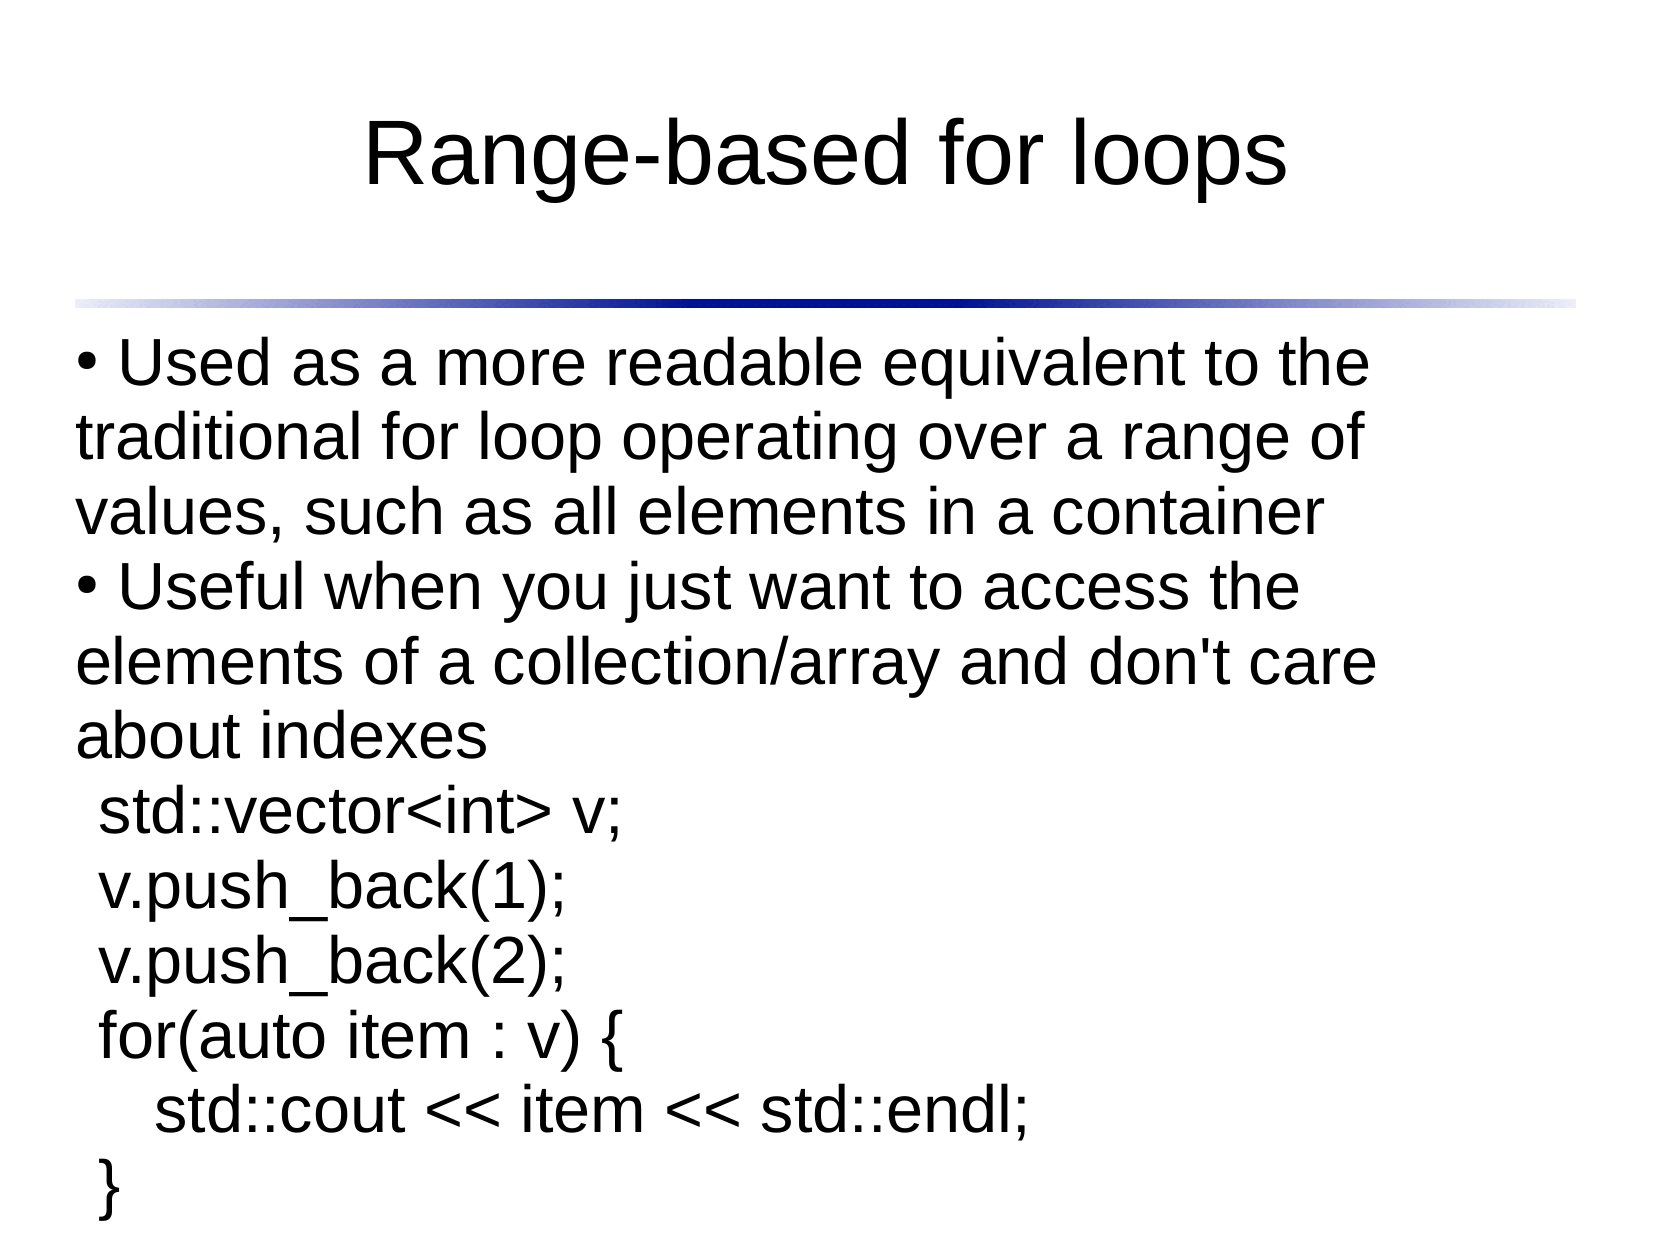

# Range-based for loops
 Used as a more readable equivalent to the traditional for loop operating over a range of values, such as all elements in a container
 Useful when you just want to access the elements of a collection/array and don't care about indexes
std::vector<int> v;
v.push_back(1);
v.push_back(2);
for(auto item : v) {
 std::cout << item << std::endl;
}